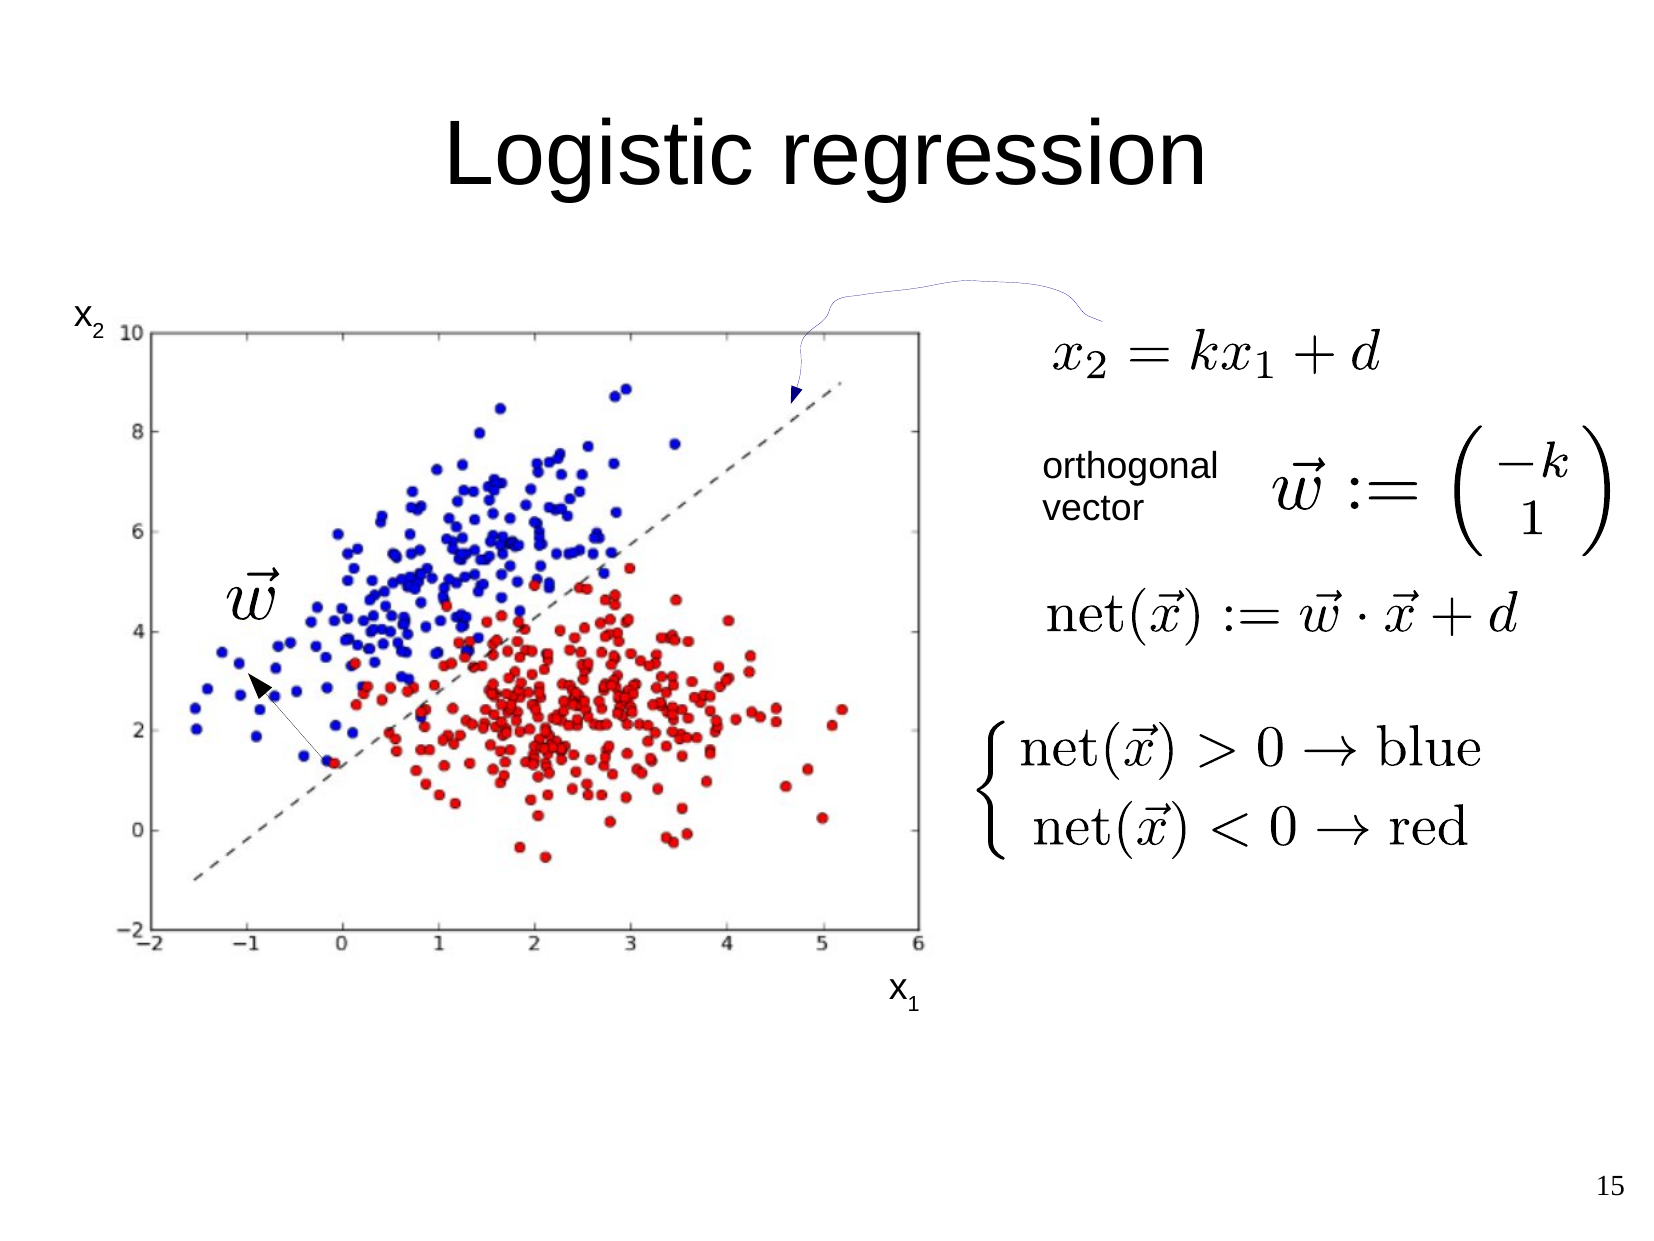

# Logistic regression
x2
orthogonal
vector
x1
15